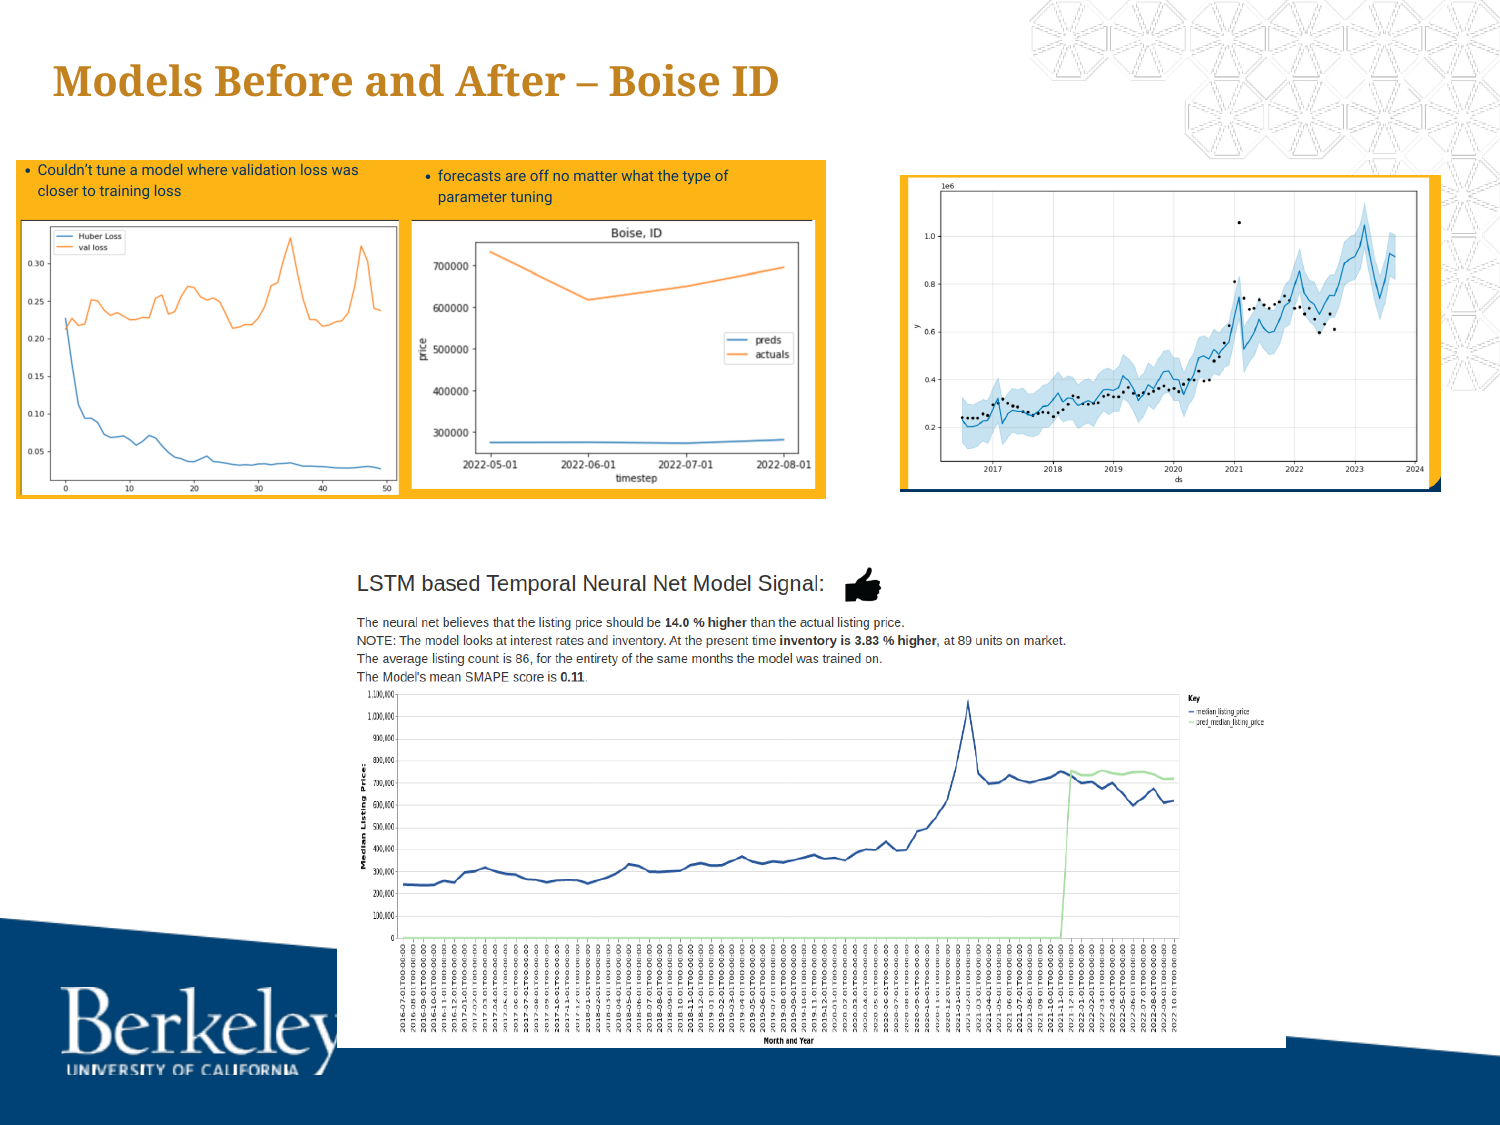

# Models Before and After – Boise ID